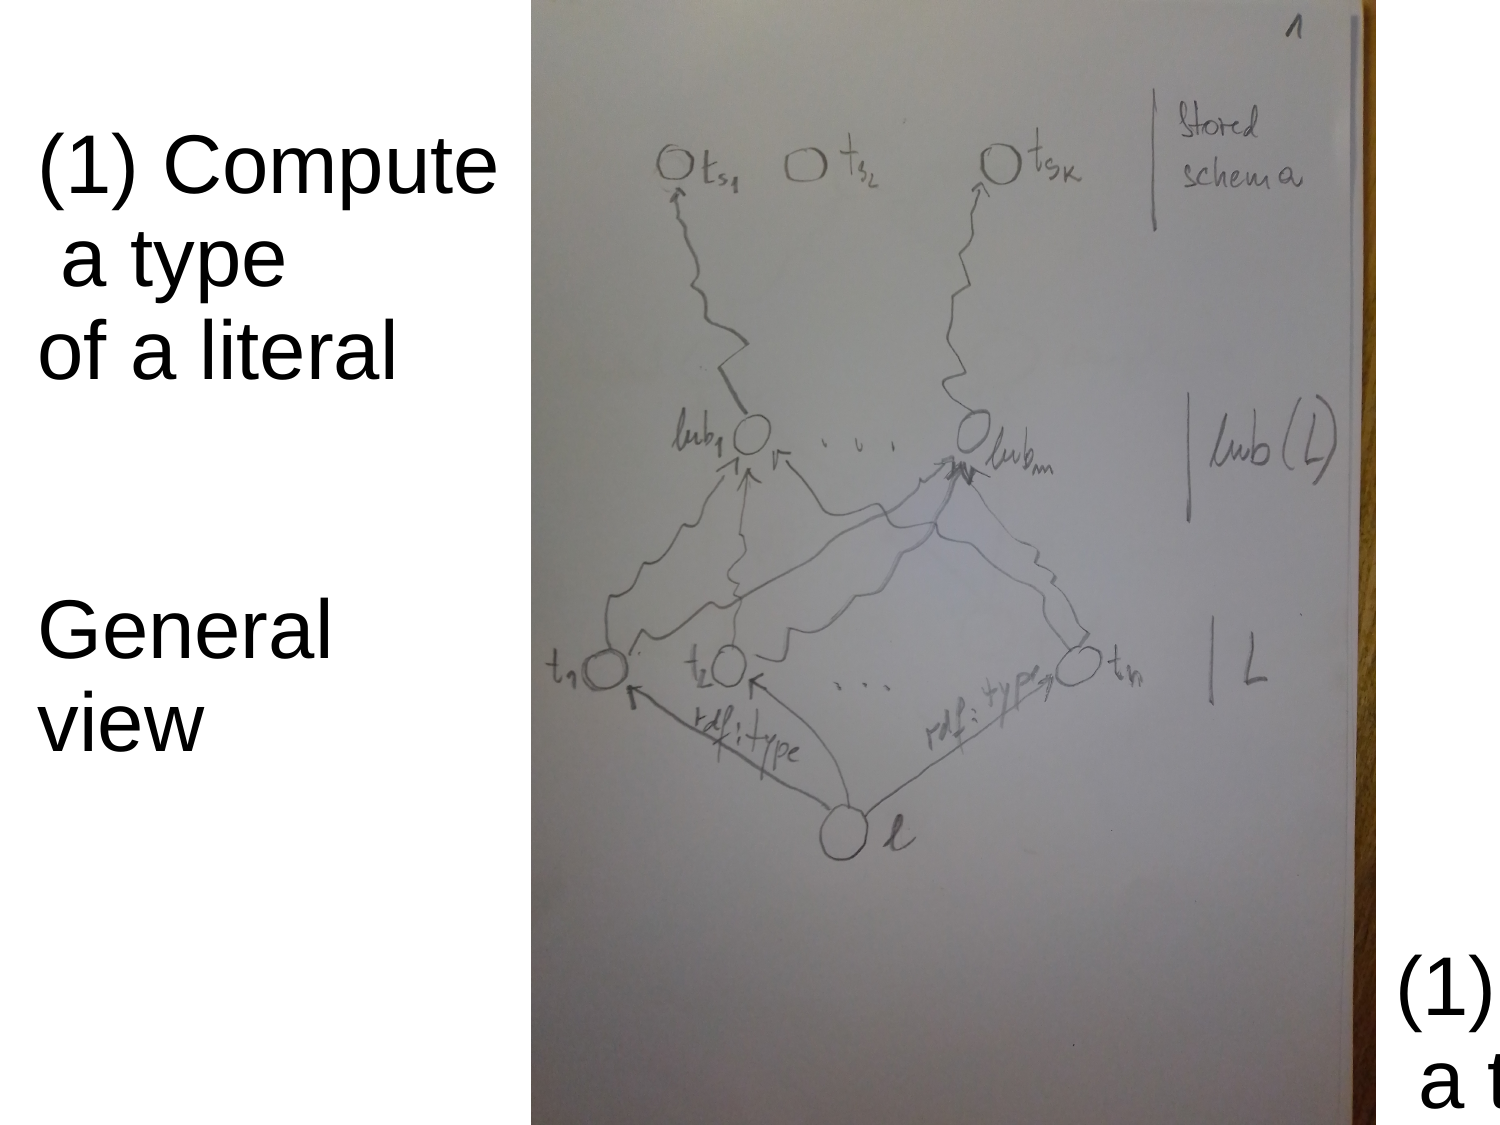

# (1) Compute a type of a literal General view
(1) Compute
 a type
of a literal
General
view